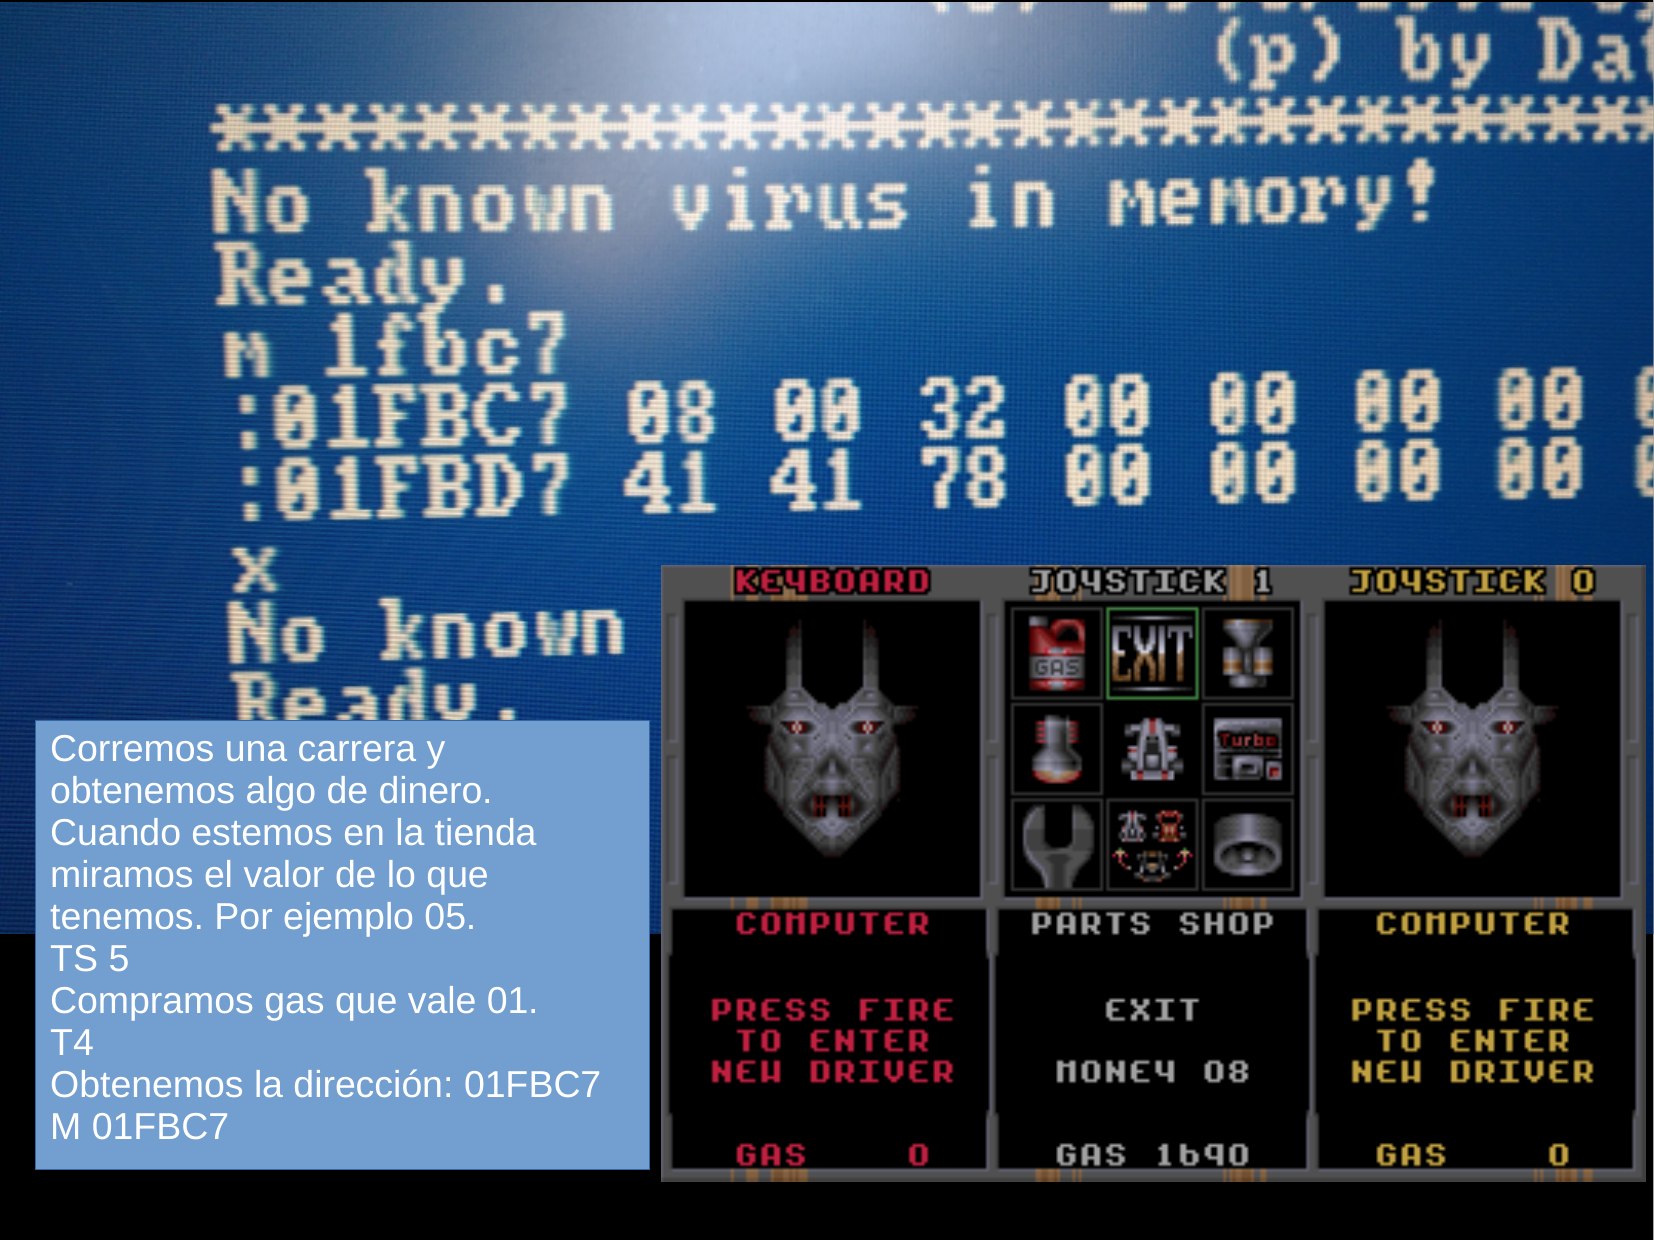

Corremos una carrera y obtenemos algo de dinero.
Cuando estemos en la tienda miramos el valor de lo que tenemos. Por ejemplo 05.
TS 5
Compramos gas que vale 01.
T4
Obtenemos la dirección: 01FBC7
M 01FBC7